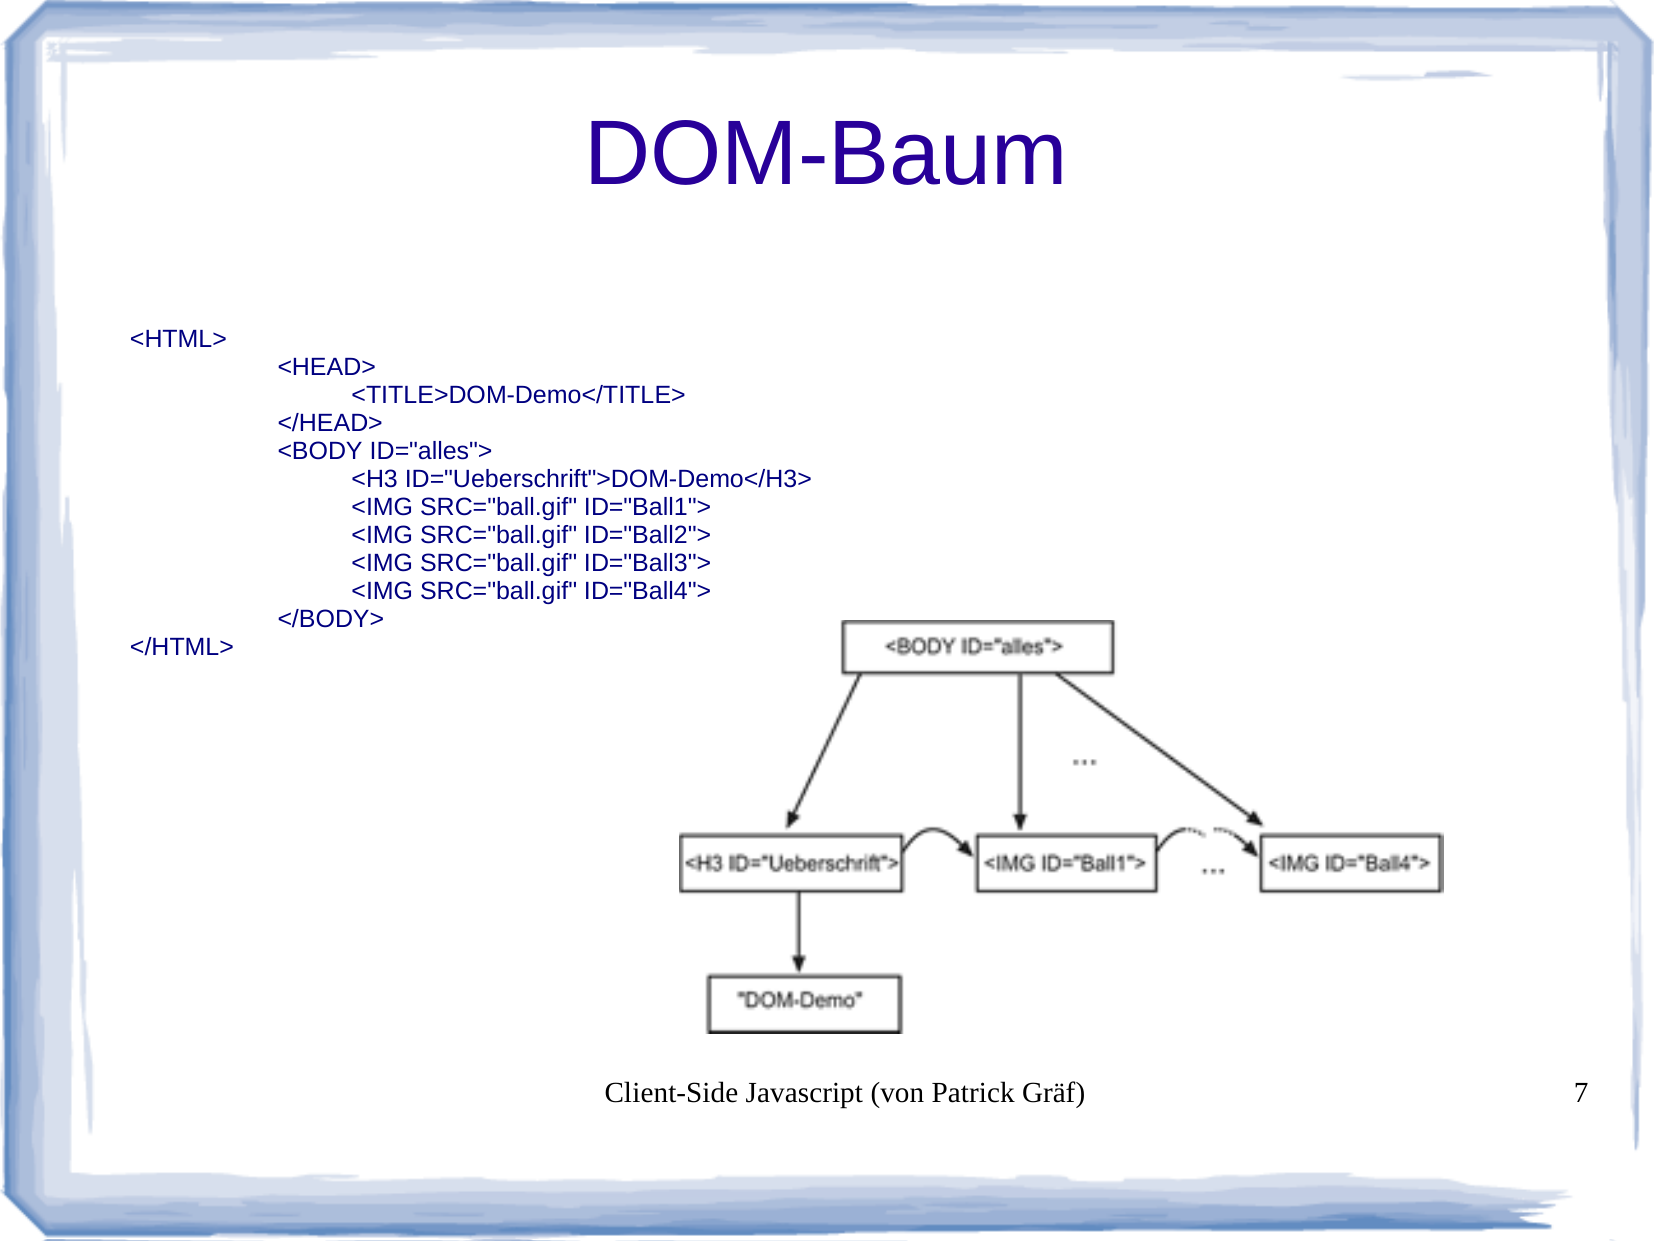

# DOM-Baum
<HTML>
 		<HEAD>
 			<TITLE>DOM-Demo</TITLE>
 		</HEAD>
 		<BODY ID="alles">
 			<H3 ID="Ueberschrift">DOM-Demo</H3>
 			<IMG SRC="ball.gif" ID="Ball1">
 			<IMG SRC="ball.gif" ID="Ball2">
 			<IMG SRC="ball.gif" ID="Ball3">
 			<IMG SRC="ball.gif" ID="Ball4">
 		</BODY>
</HTML>
Client-Side Javascript (von Patrick Gräf)
7